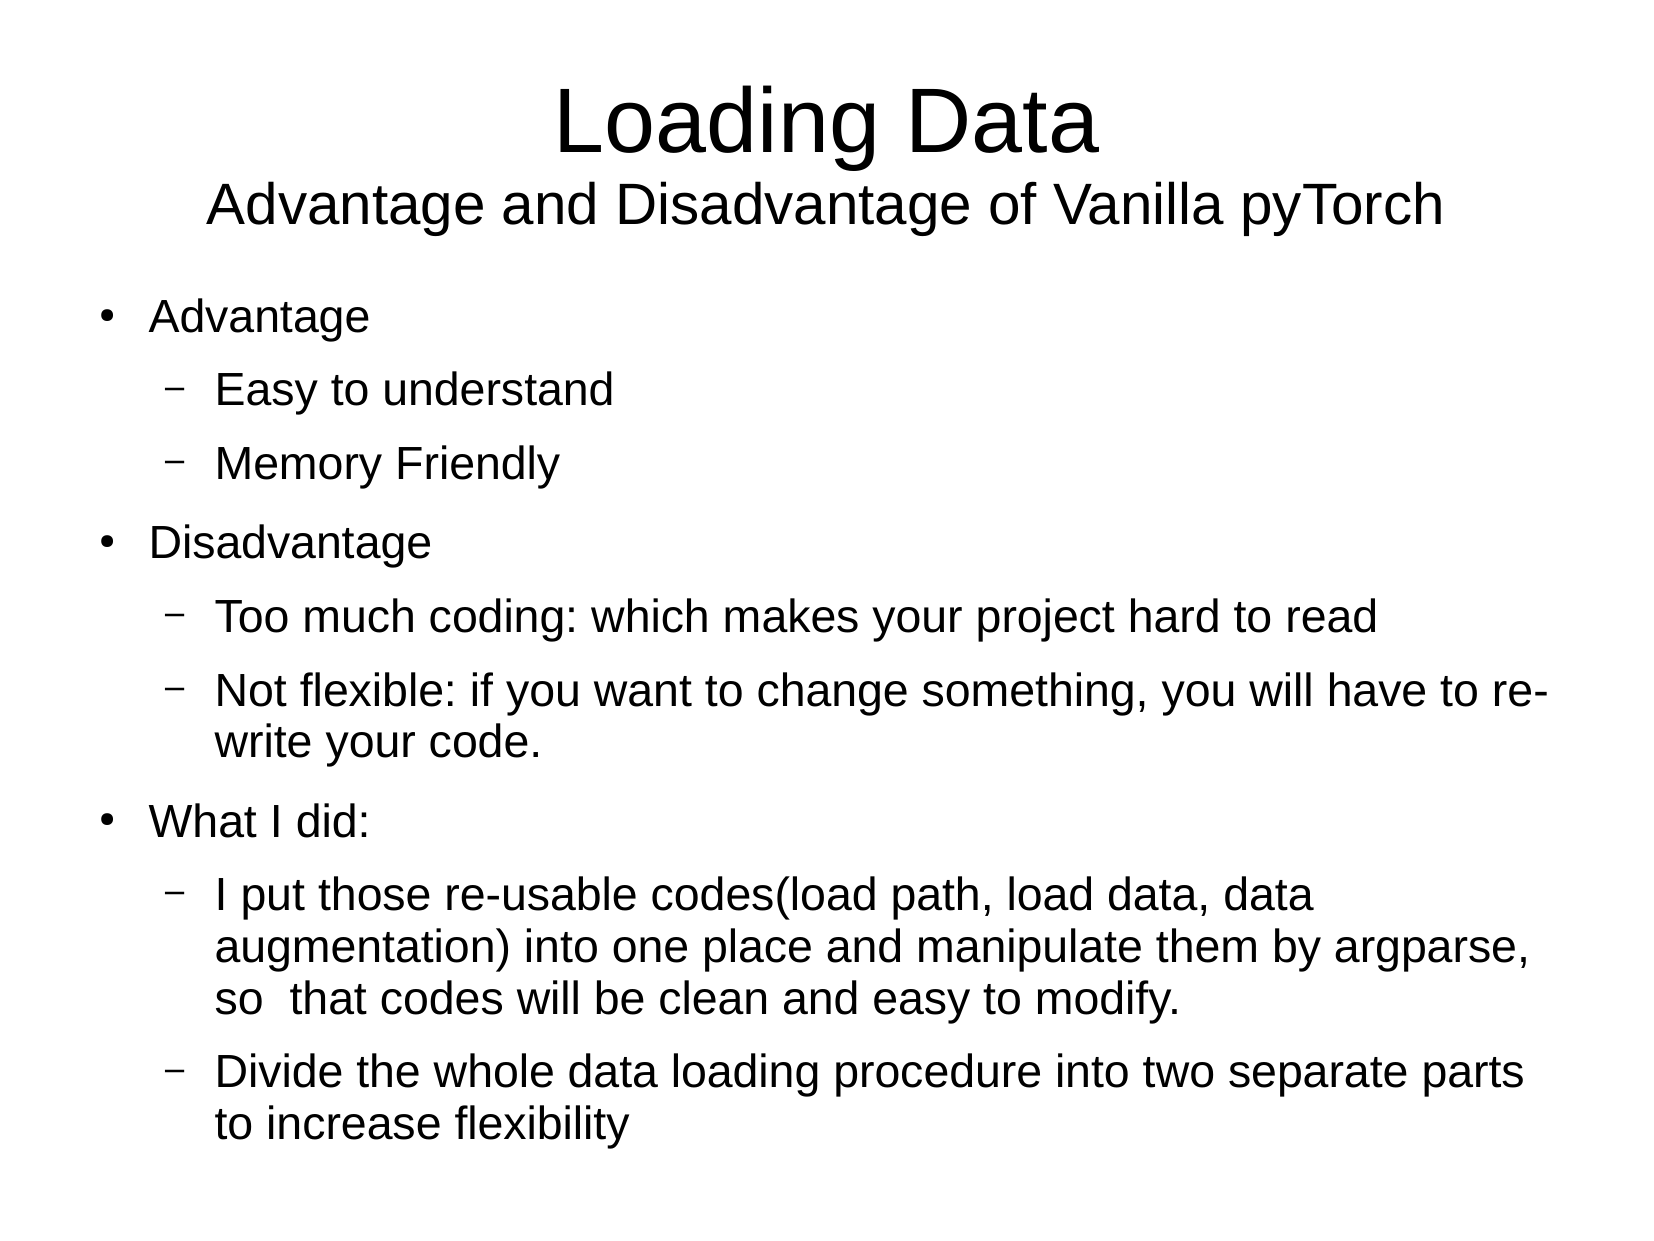

# Loading Data Advantage and Disadvantage of Vanilla pyTorch
Advantage
Easy to understand
Memory Friendly
Disadvantage
Too much coding: which makes your project hard to read
Not flexible: if you want to change something, you will have to re-write your code.
What I did:
I put those re-usable codes(load path, load data, data augmentation) into one place and manipulate them by argparse, so that codes will be clean and easy to modify.
Divide the whole data loading procedure into two separate parts to increase flexibility